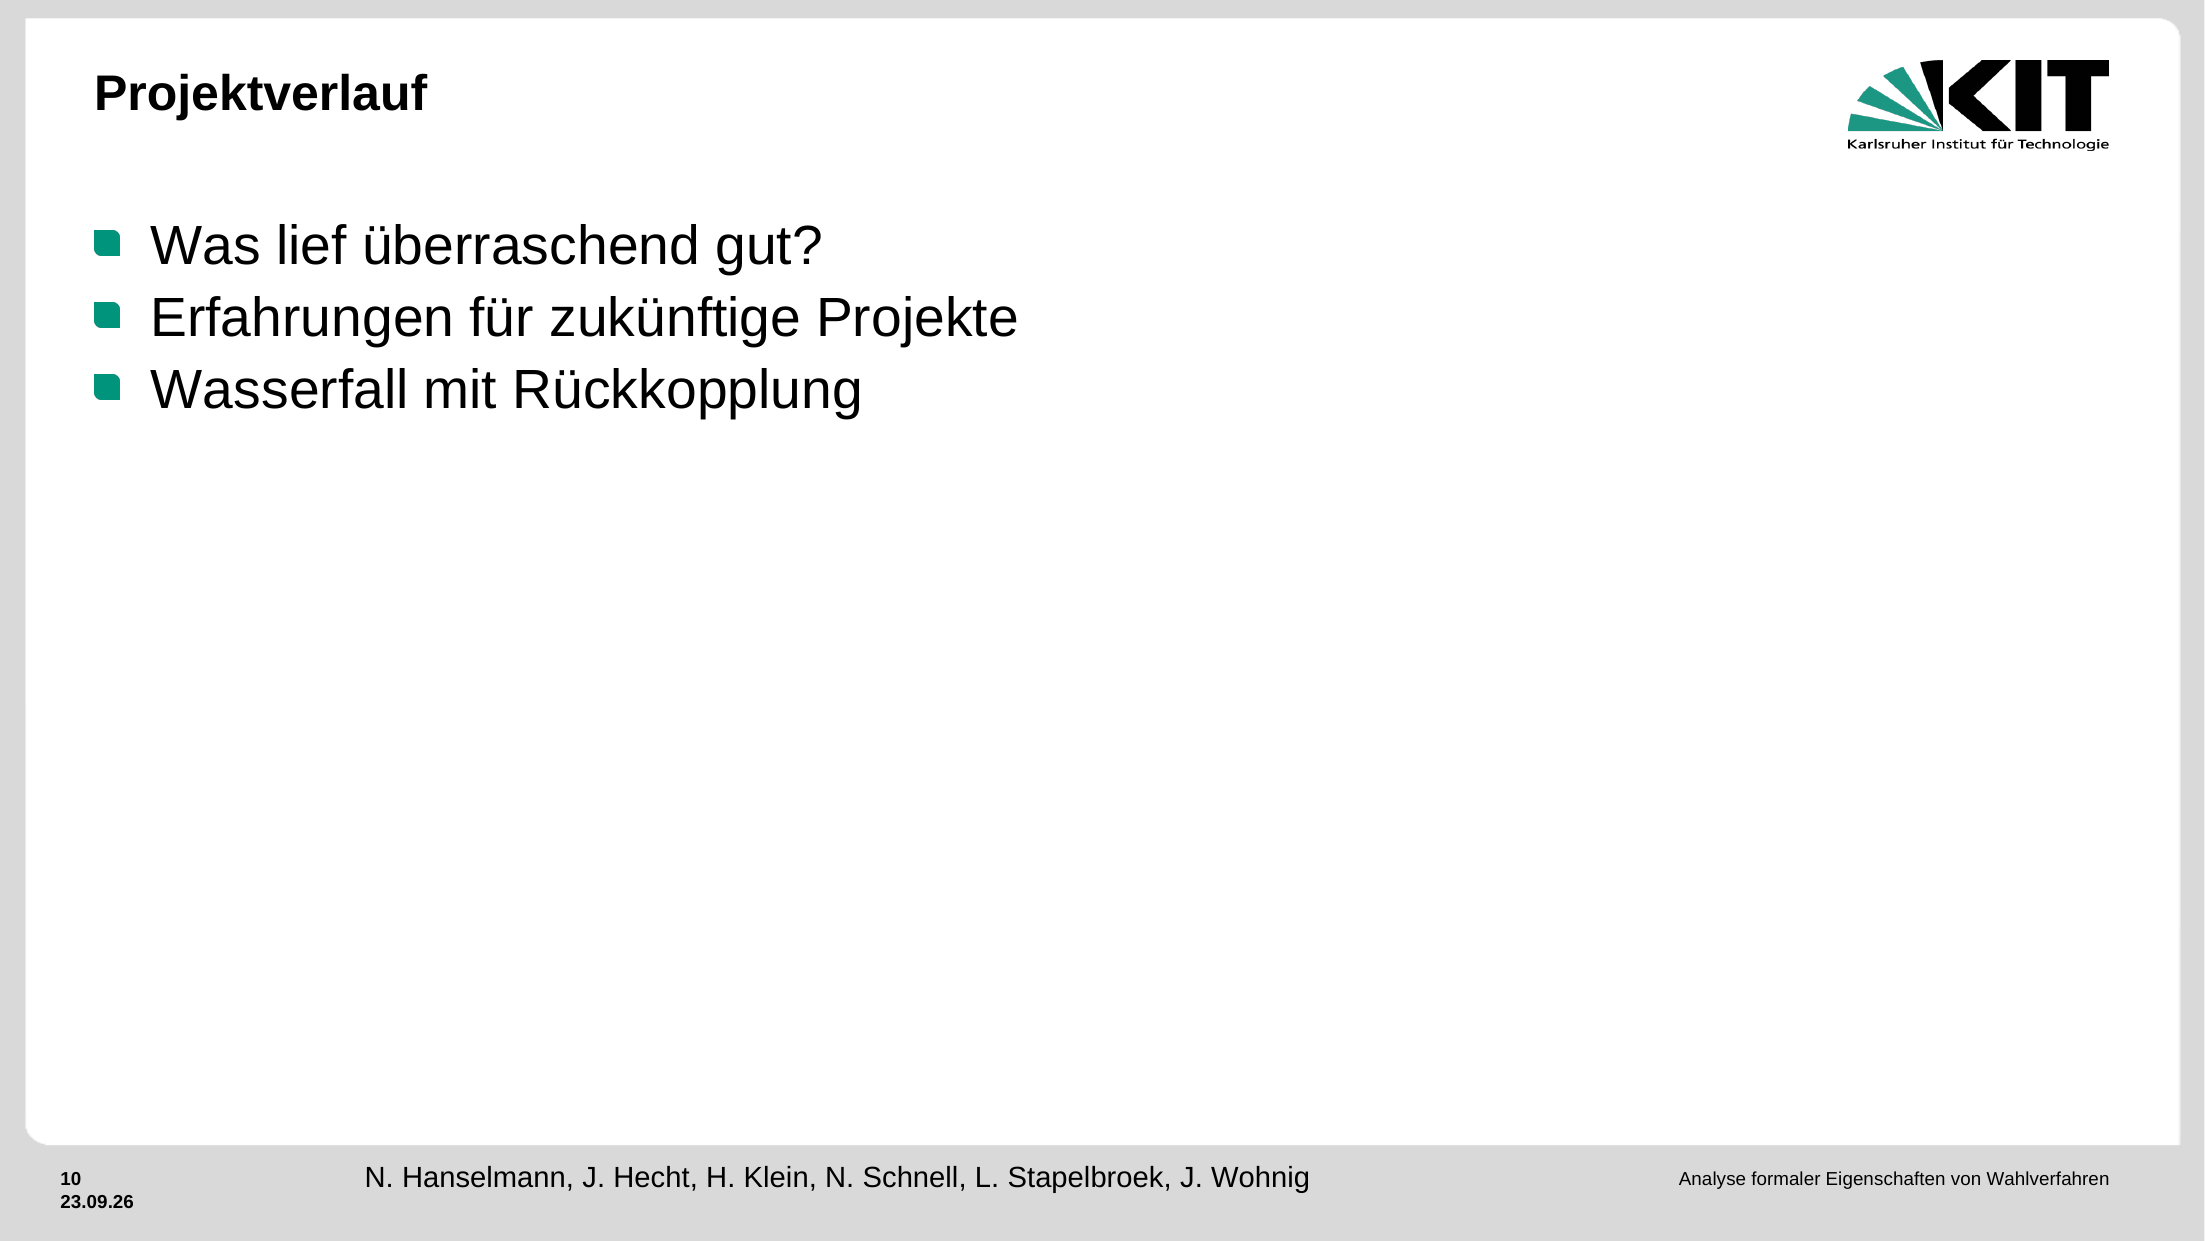

# Projektverlauf
Was lief überraschend gut?
Erfahrungen für zukünftige Projekte
Wasserfall mit Rückkopplung
Prof. Max Mustermann – Präsentationstitel